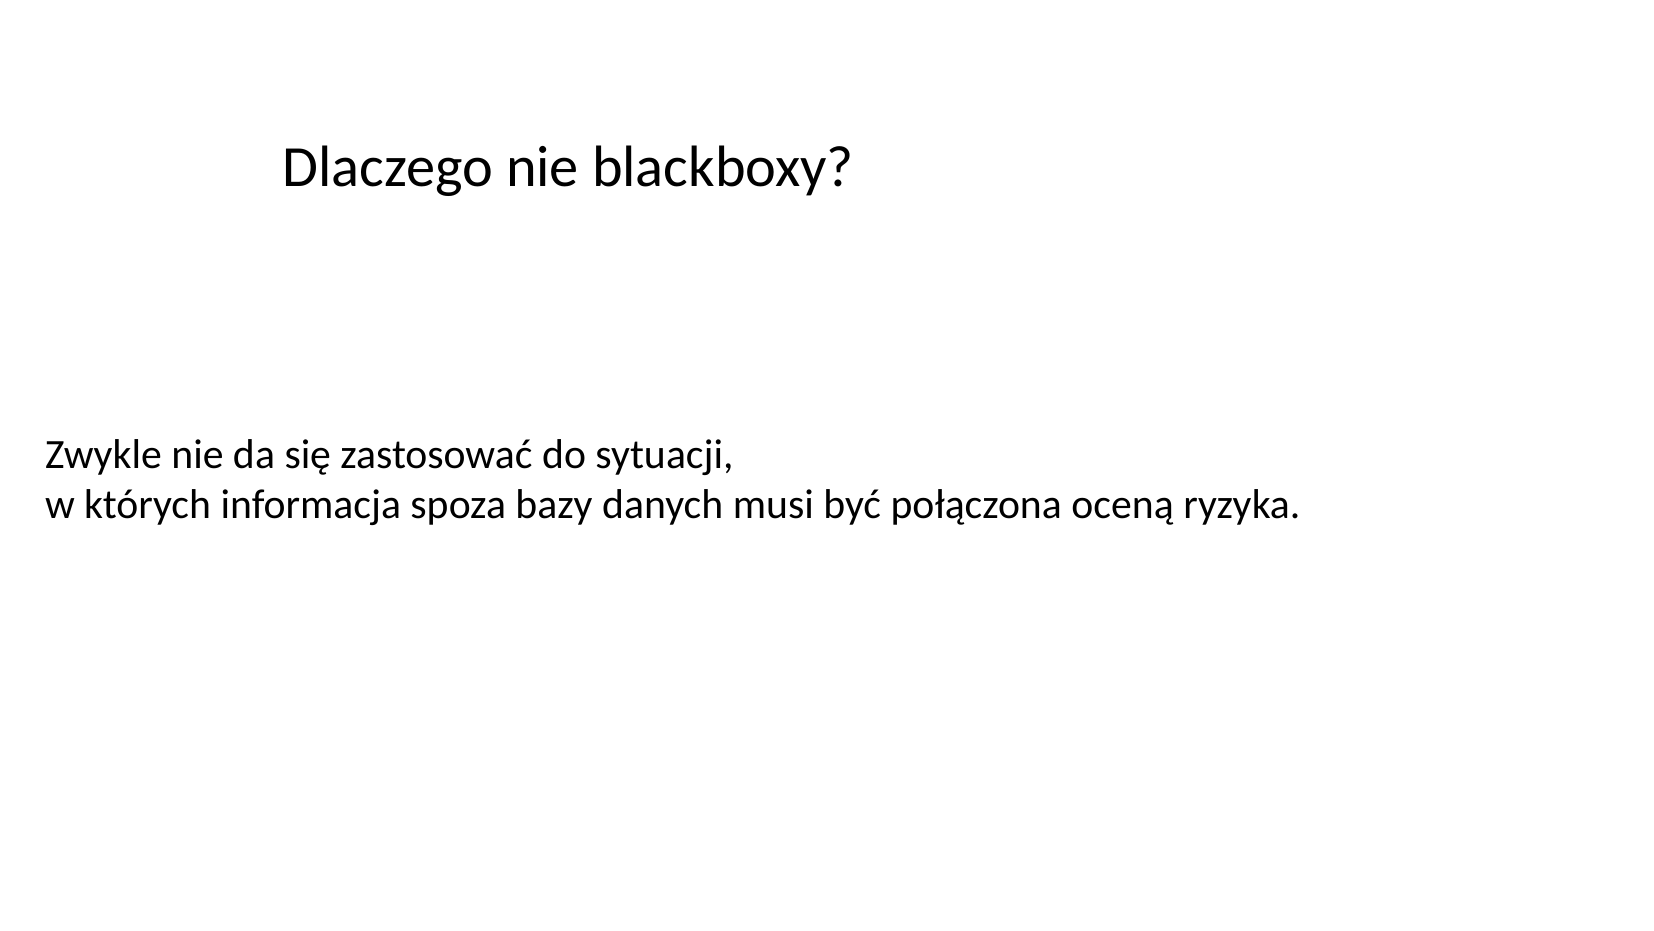

Dlaczego nie blackboxy?
Zwykle nie da się zastosować do sytuacji,
w których informacja spoza bazy danych musi być połączona oceną ryzyka.